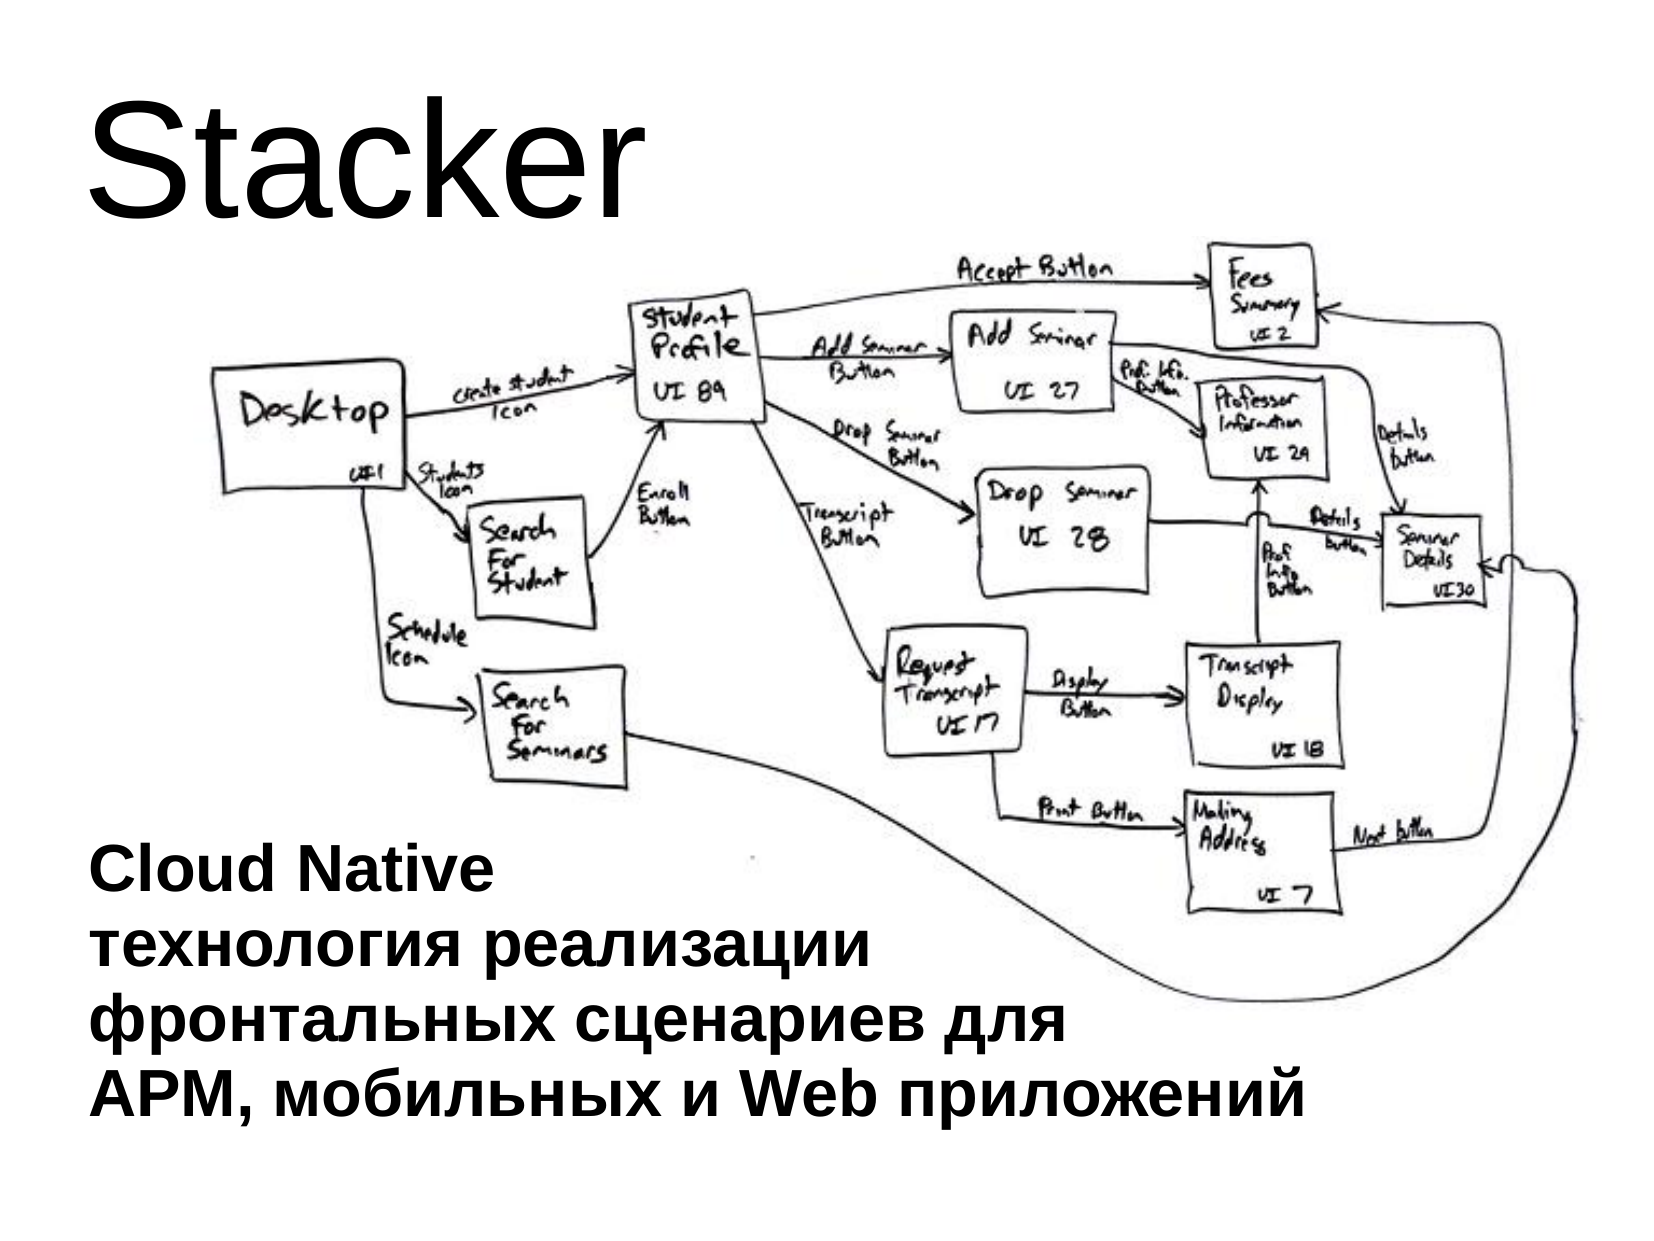

# Stacker
Cloud Native
технология реализации
фронтальных сценариев для
АРМ, мобильных и Web приложений